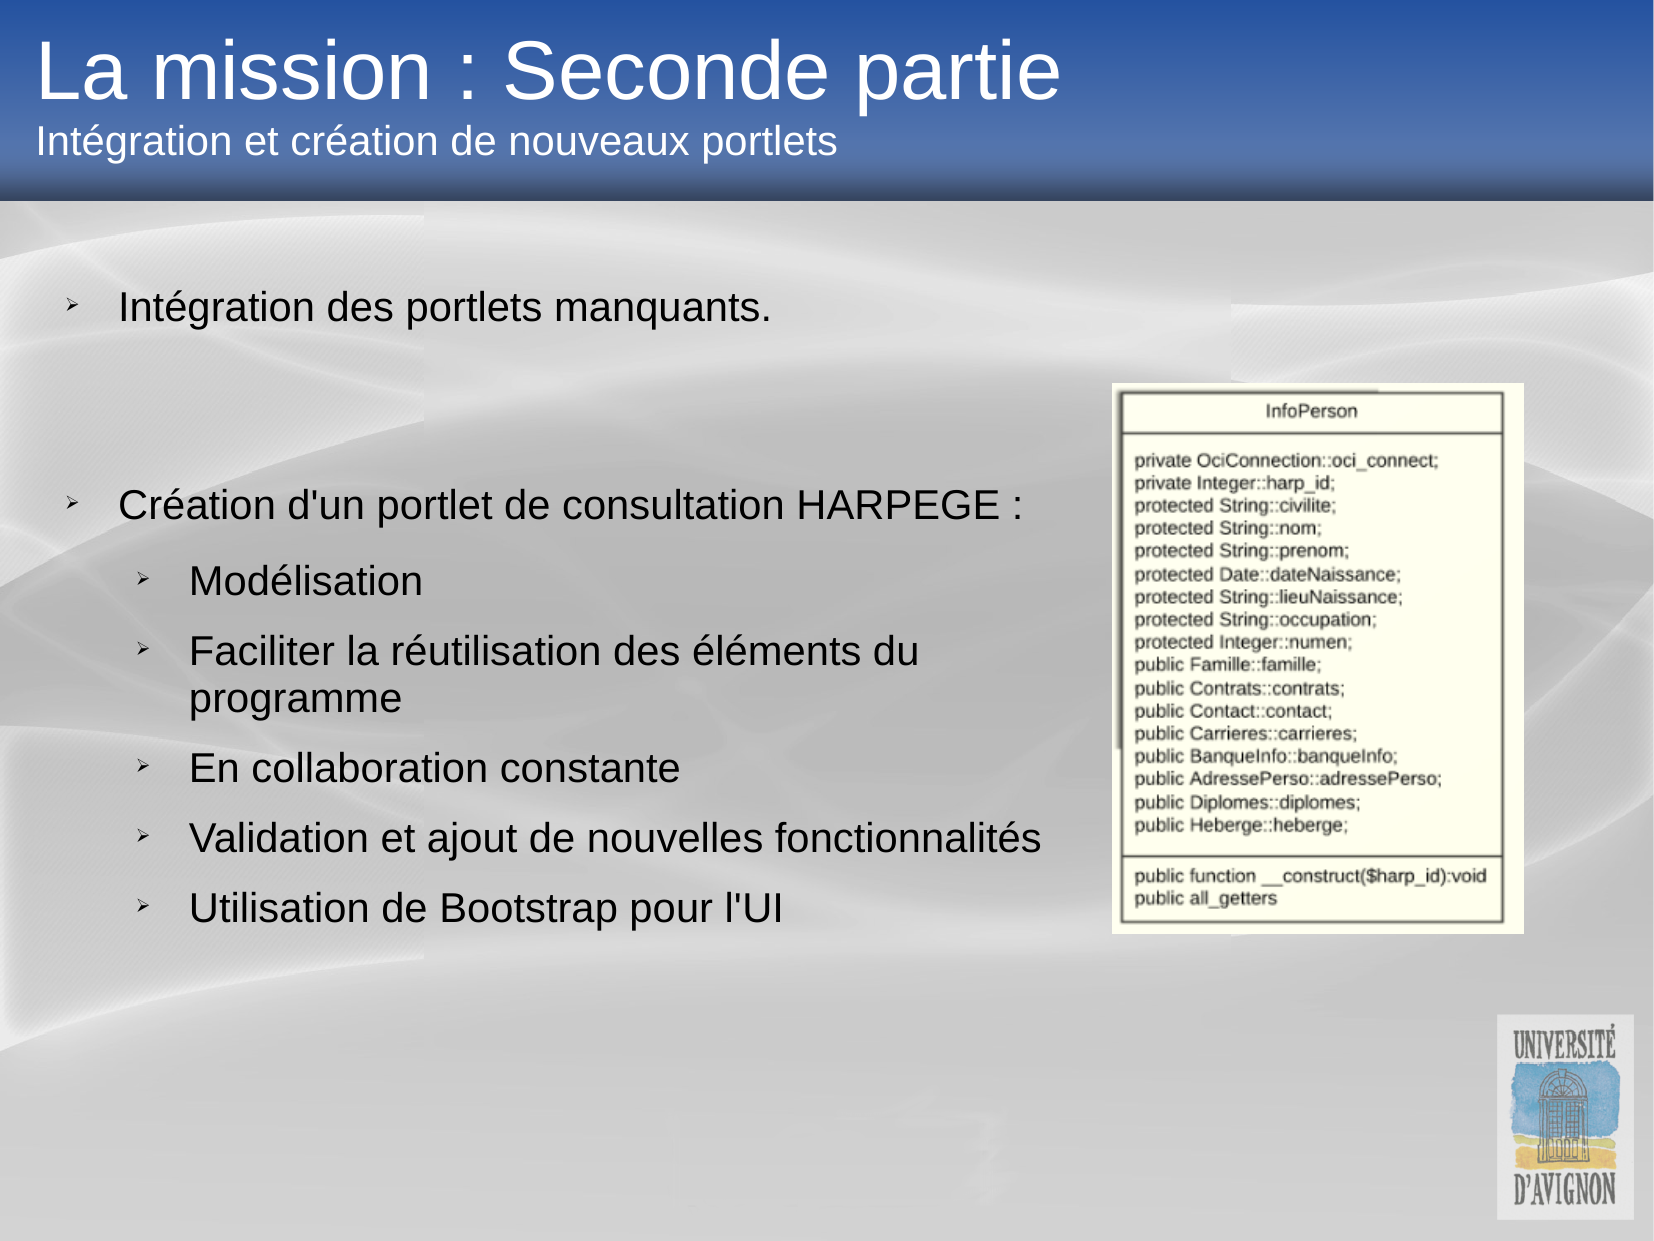

La mission : Seconde partie
Intégration et création de nouveaux portlets
# Intégration des portlets manquants.
Création d'un portlet de consultation HARPEGE :
Modélisation
Faciliter la réutilisation des éléments du programme
En collaboration constante
Validation et ajout de nouvelles fonctionnalités
Utilisation de Bootstrap pour l'UI